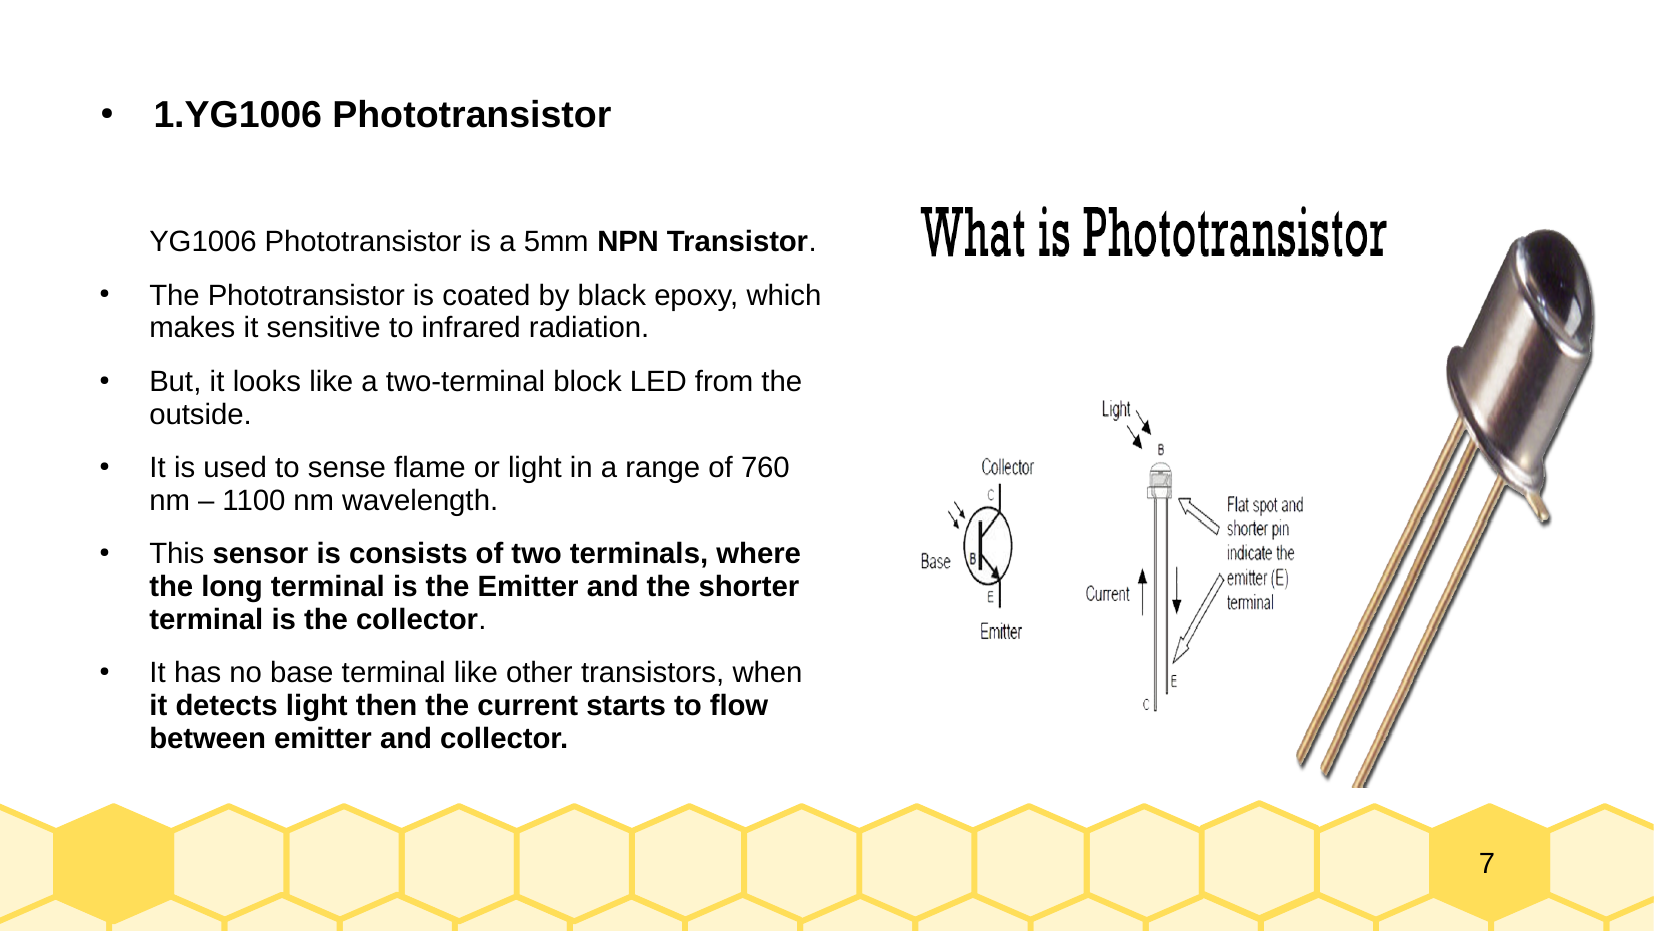

# 1.YG1006 Phototransistor
YG1006 Phototransistor is a 5mm NPN Transistor.
The Phototransistor is coated by black epoxy, which makes it sensitive to infrared radiation.
But, it looks like a two-terminal block LED from the outside.
It is used to sense flame or light in a range of 760 nm – 1100 nm wavelength.
This sensor is consists of two terminals, where the long terminal is the Emitter and the shorter terminal is the collector.
It has no base terminal like other transistors, when it detects light then the current starts to flow between emitter and collector.